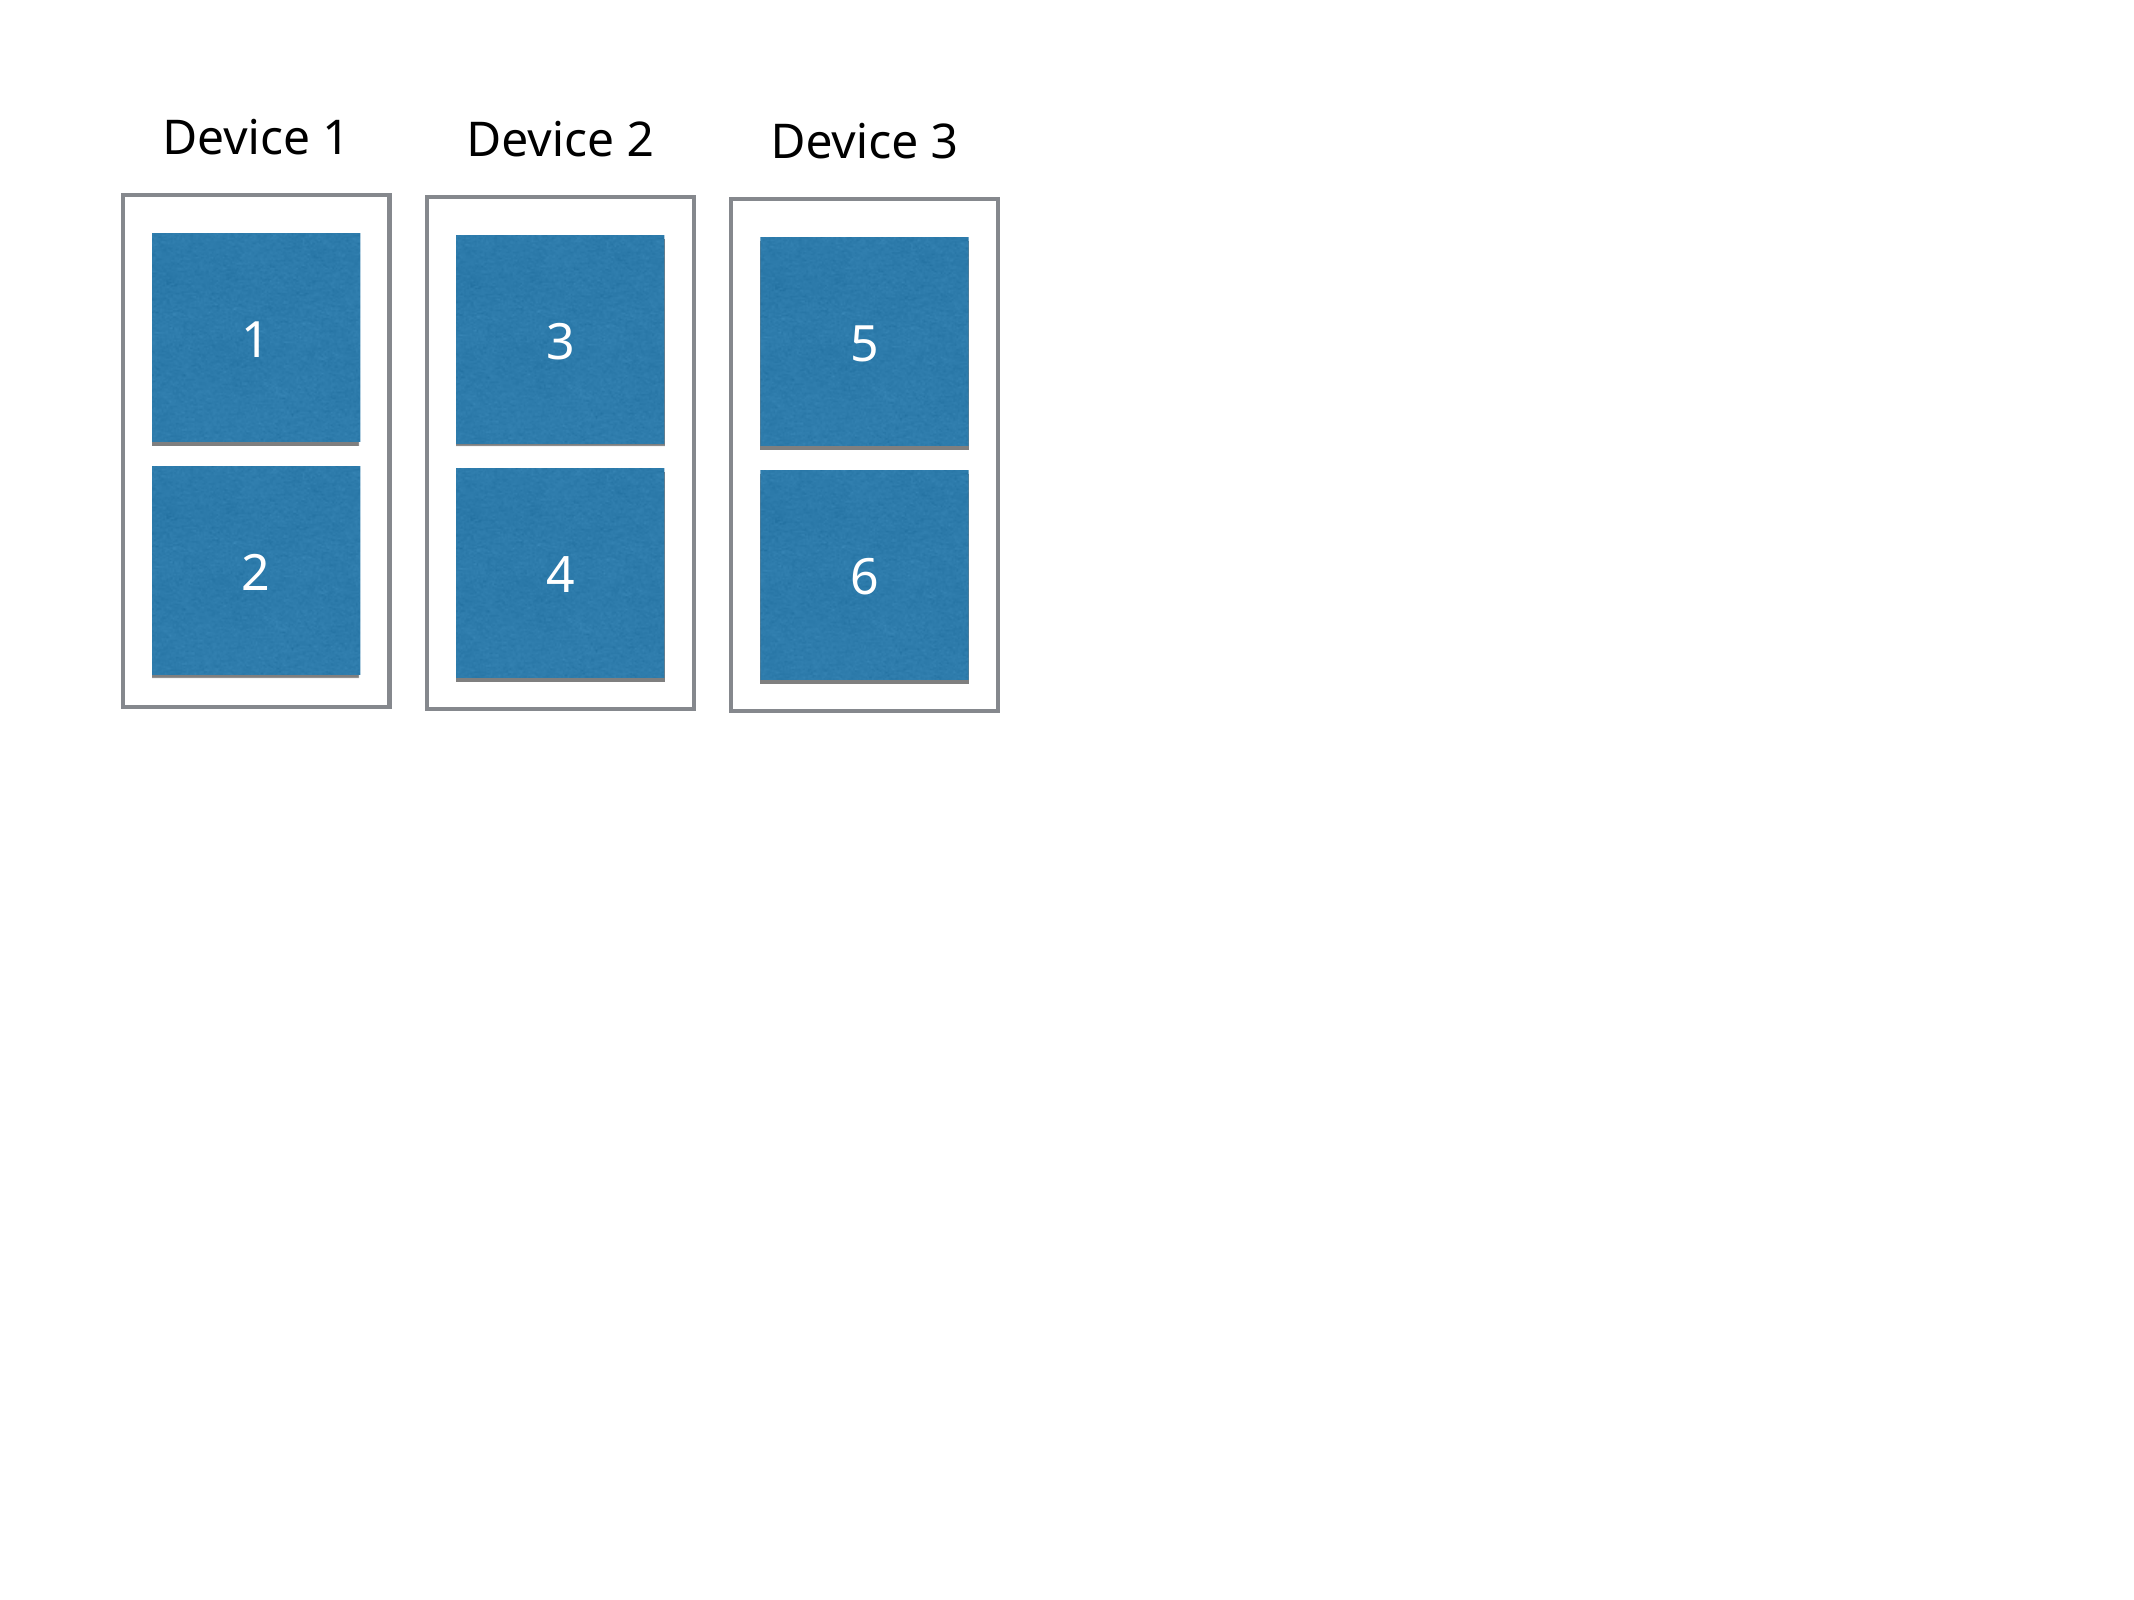

Device 1
Device 2
Device 3
1
3
5
2
4
6